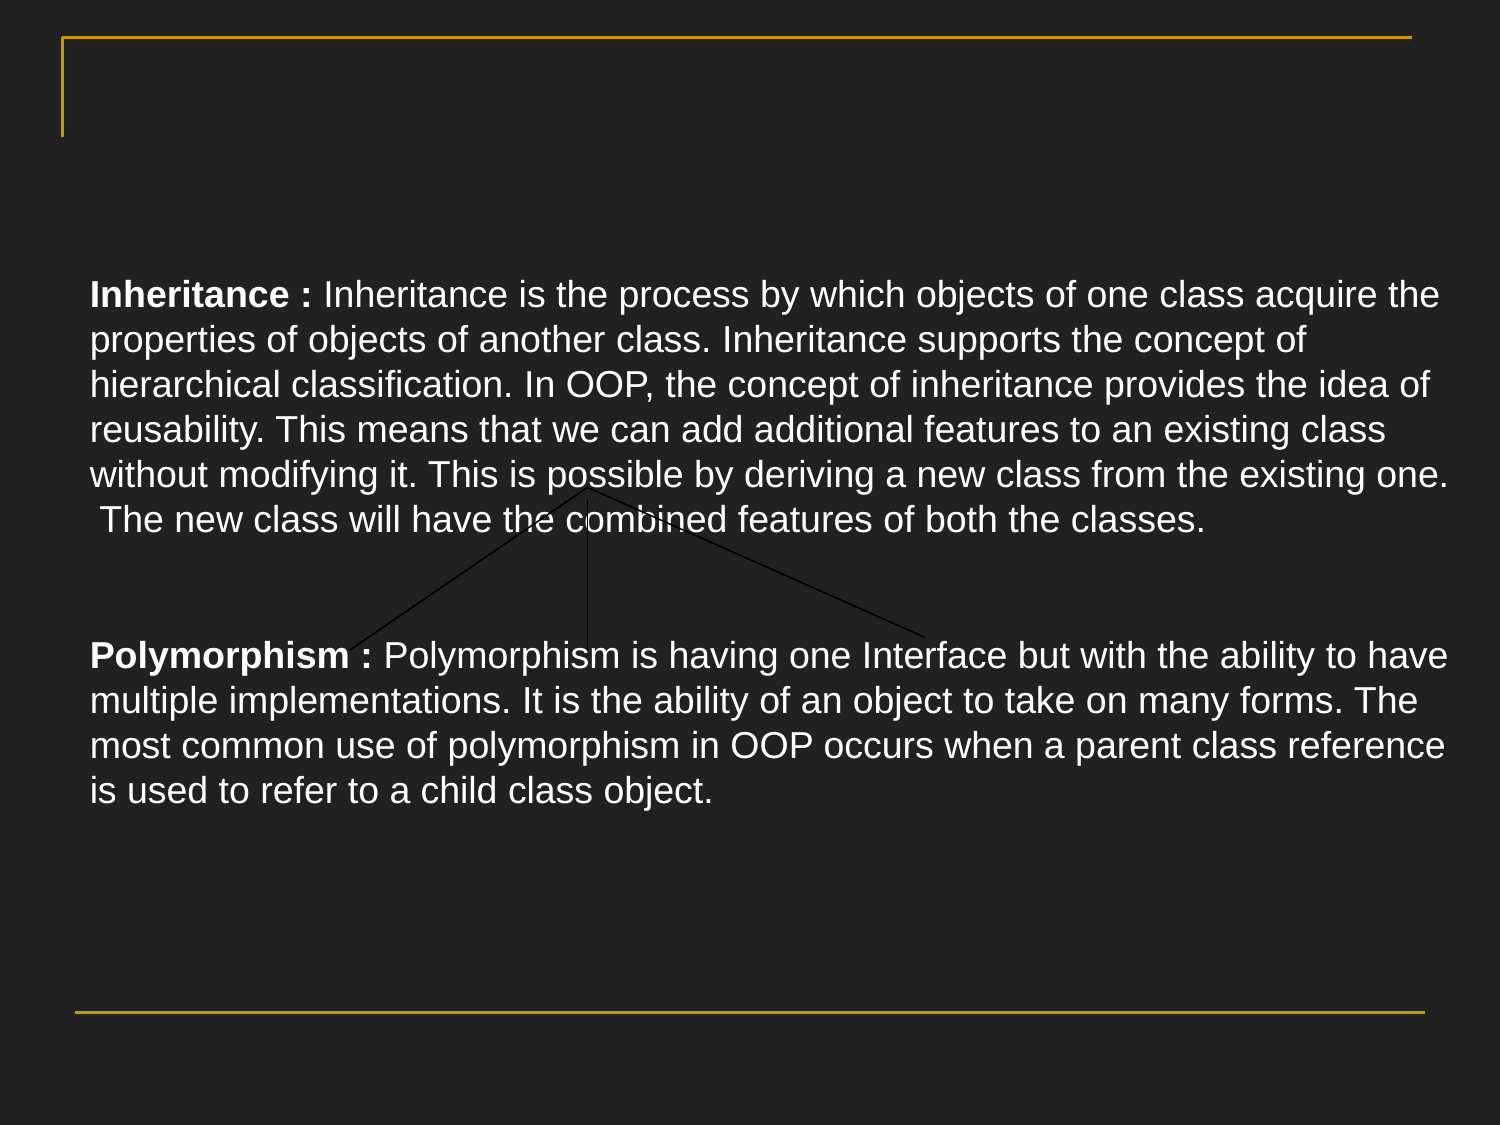

Inheritance : Inheritance is the process by which objects of one class acquire the properties of objects of another class. Inheritance supports the concept of hierarchical classification. In OOP, the concept of inheritance provides the idea of reusability. This means that we can add additional features to an existing class without modifying it. This is possible by deriving a new class from the existing one. The new class will have the combined features of both the classes.
Polymorphism : Polymorphism is having one Interface but with the ability to have multiple implementations. It is the ability of an object to take on many forms. The most common use of polymorphism in OOP occurs when a parent class reference is used to refer to a child class object.